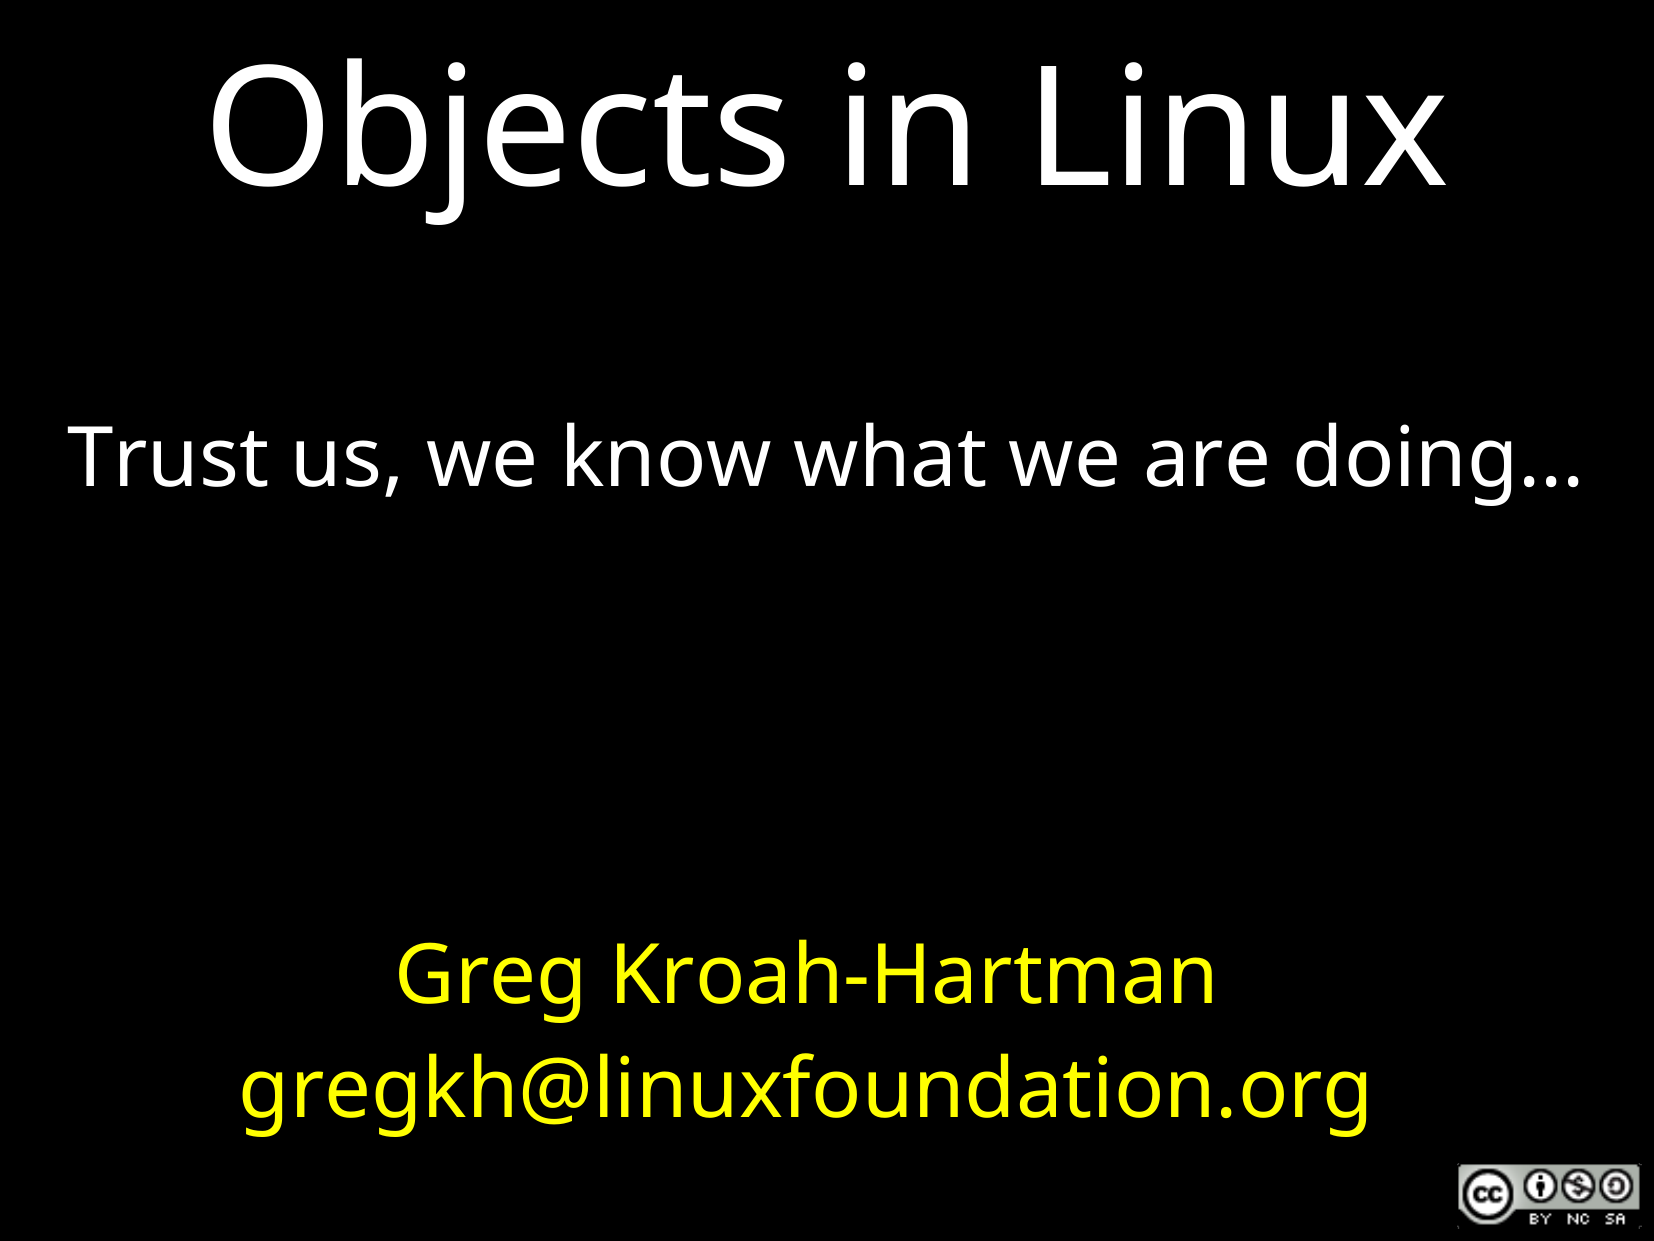

Objects in Linux
Trust us, we know what we are doing...
Greg Kroah-Hartman
gregkh@linuxfoundation.org